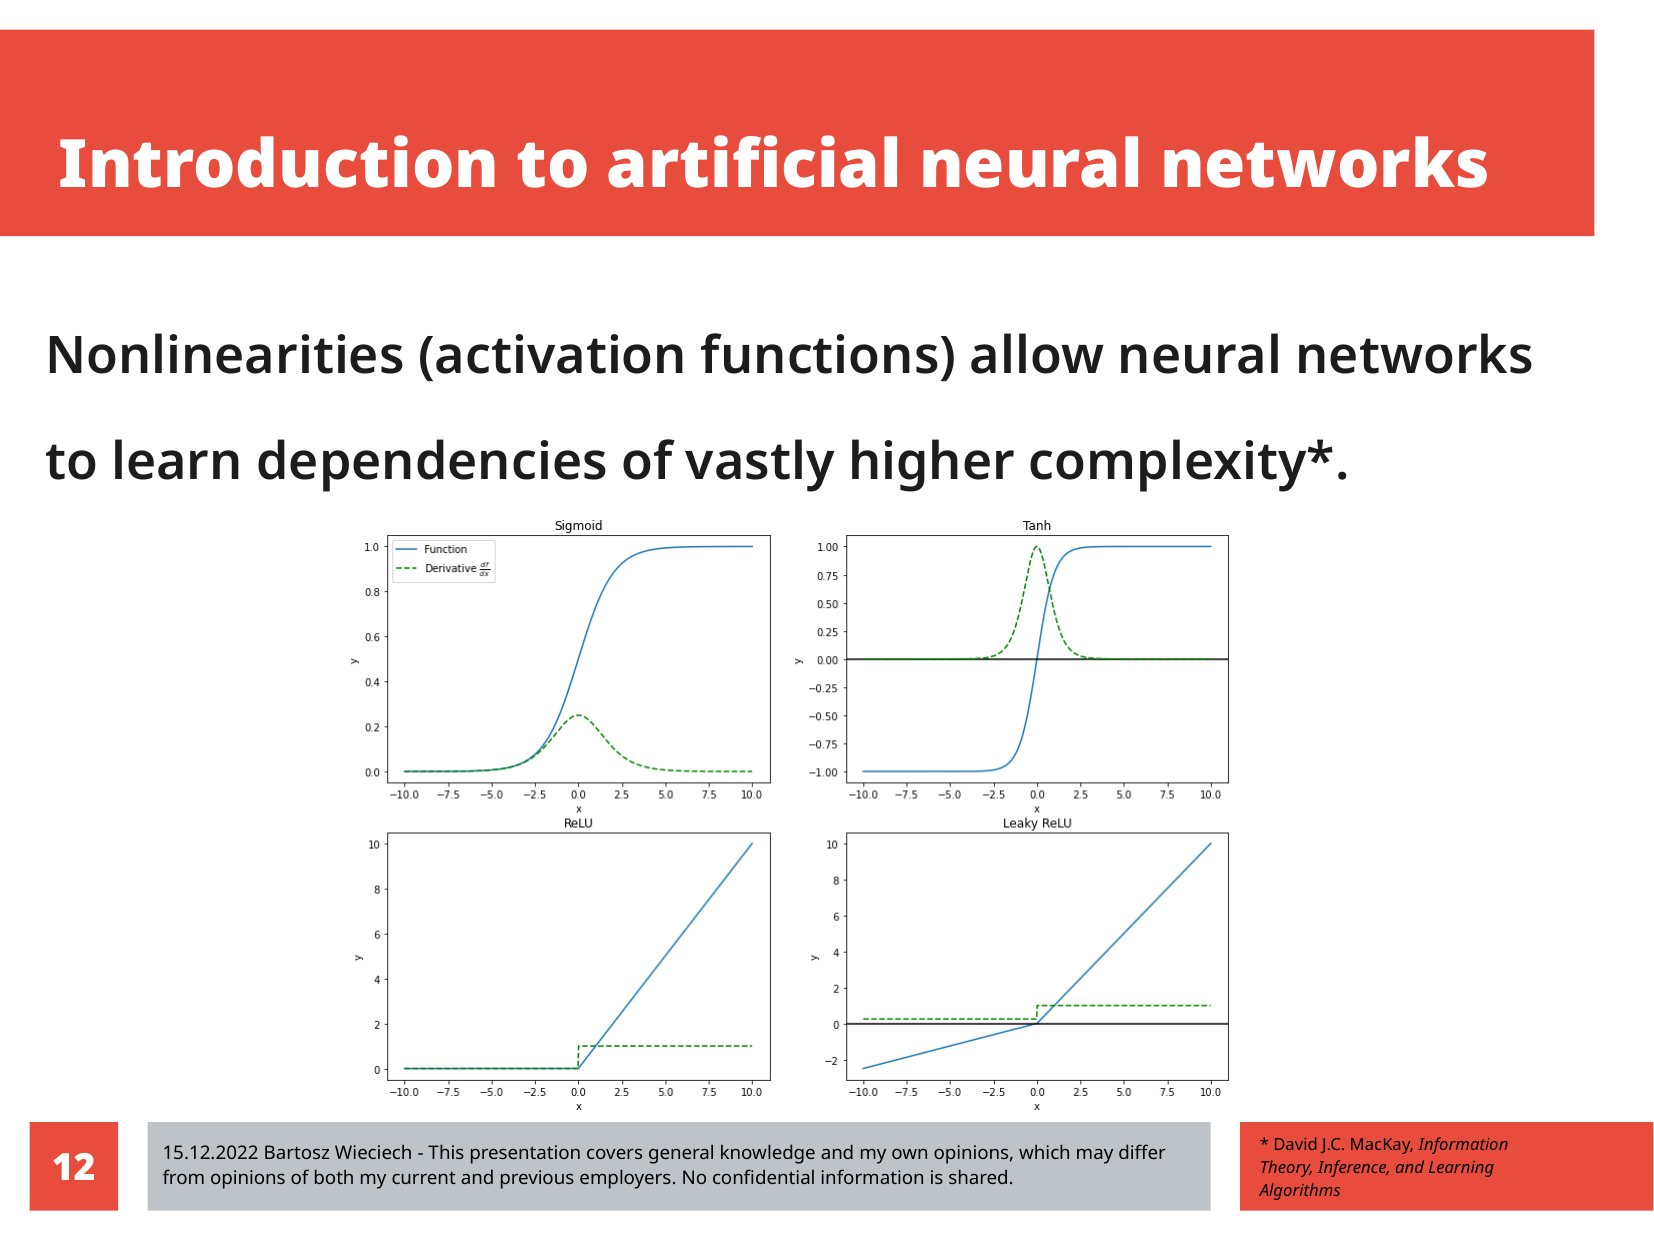

# Introduction to artificial neural networks
Nonlinearities (activation functions) allow neural networks to learn dependencies of vastly higher complexity*.
12
* David J.C. MacKay, Information Theory, Inference, and Learning Algorithms